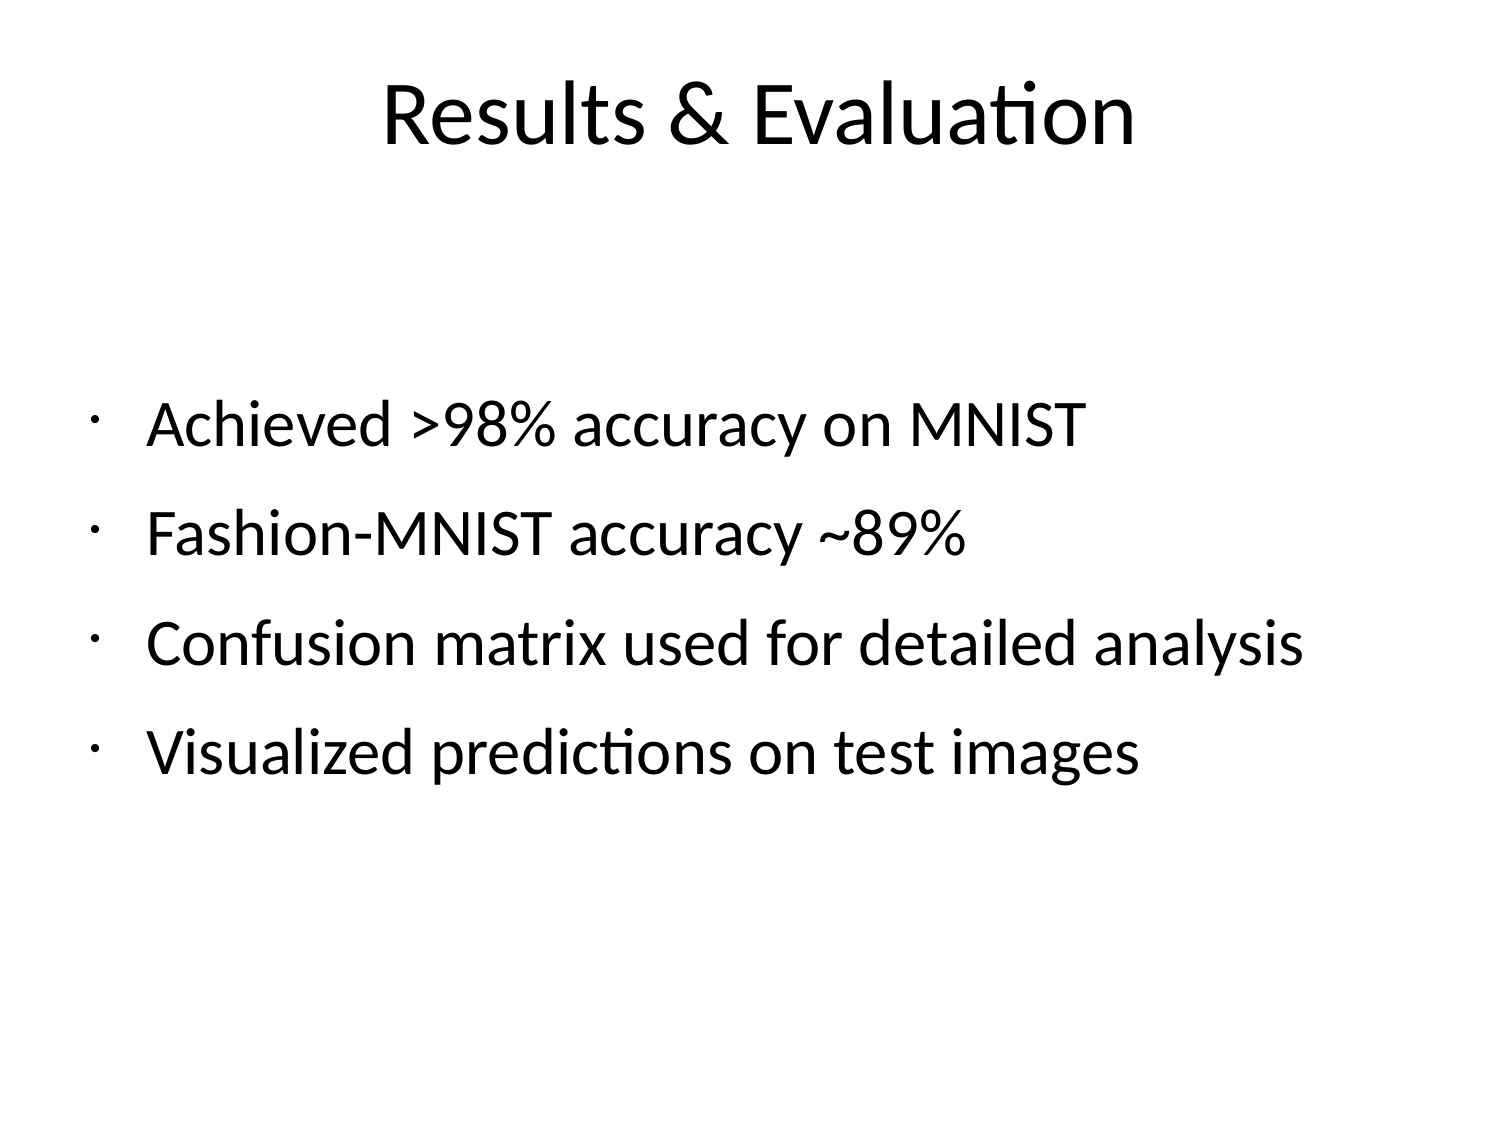

# Results & Evaluation
Achieved >98% accuracy on MNIST
Fashion-MNIST accuracy ~89%
Confusion matrix used for detailed analysis
Visualized predictions on test images